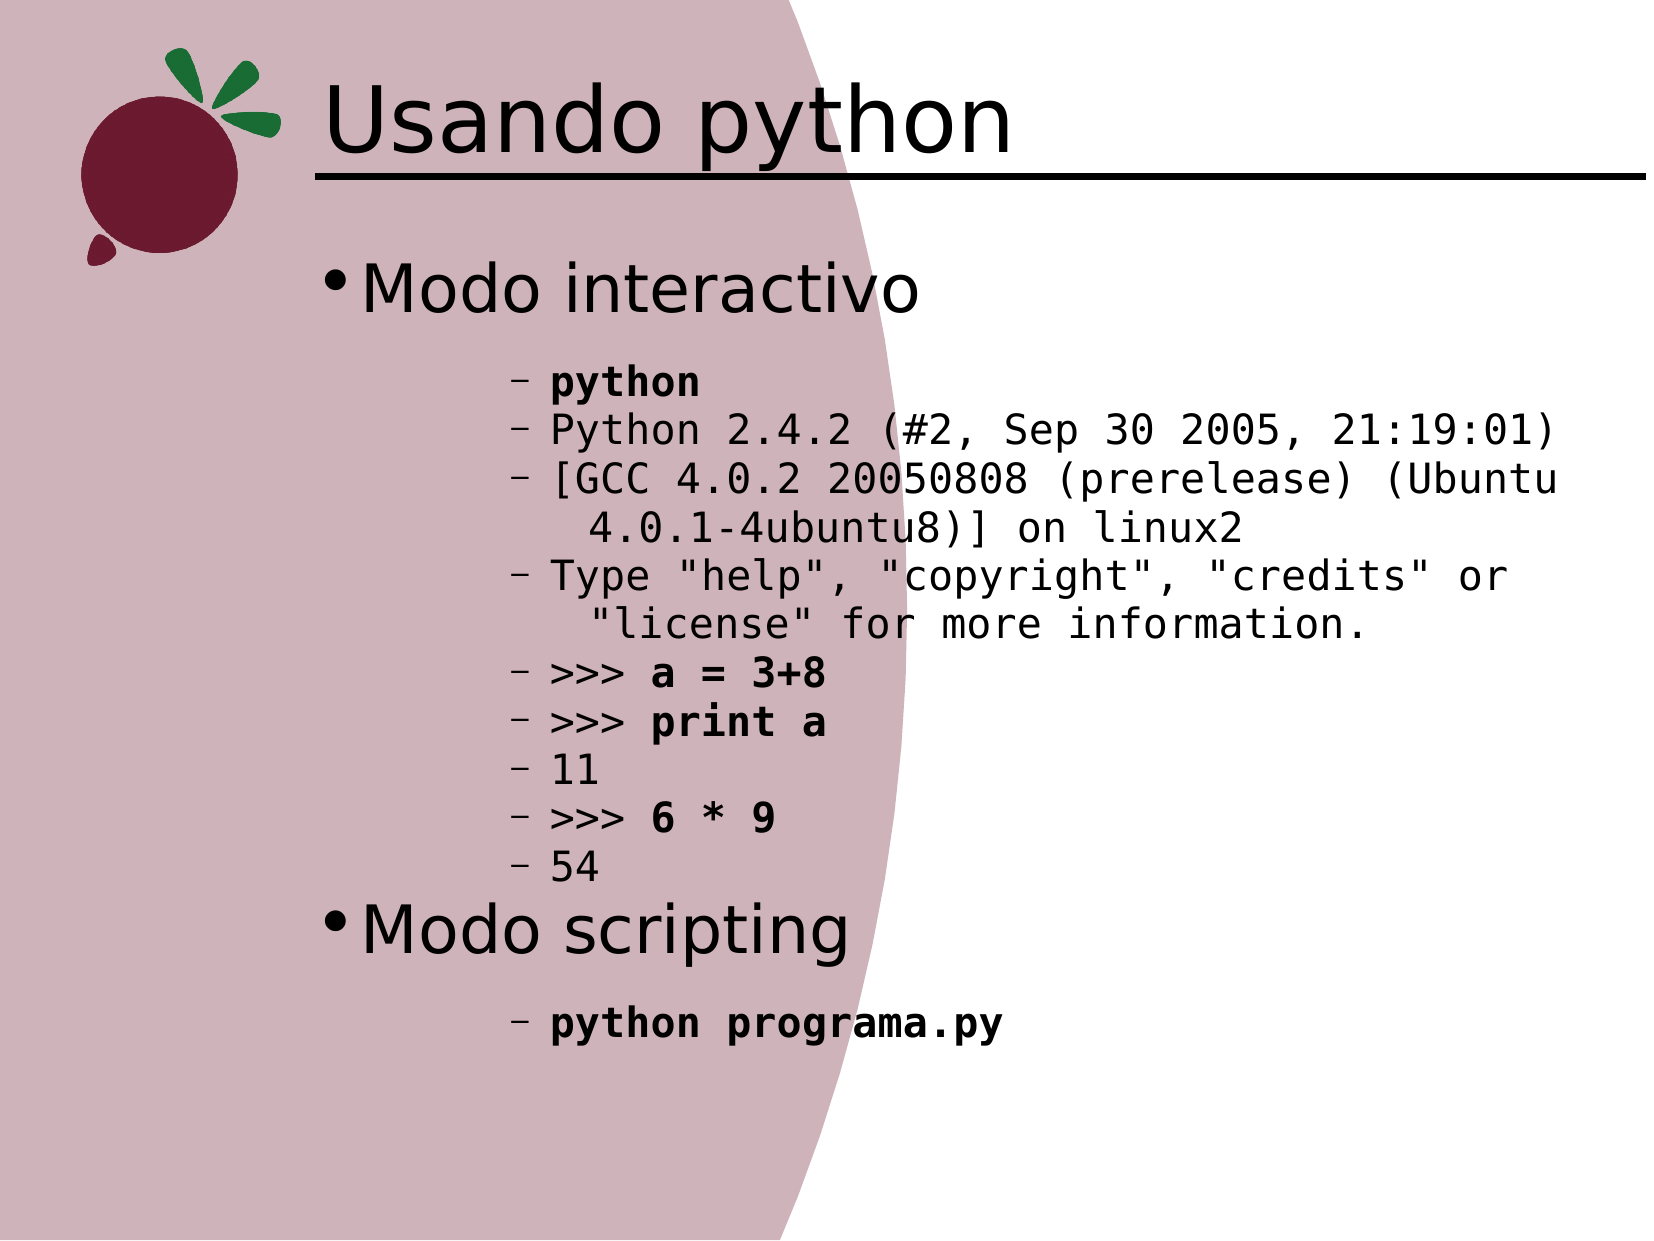

# Usando python
Modo interactivo
python
Python 2.4.2 (#2, Sep 30 2005, 21:19:01)
[GCC 4.0.2 20050808 (prerelease) (Ubuntu 4.0.1-4ubuntu8)] on linux2
Type "help", "copyright", "credits" or "license" for more information.
>>> a = 3+8
>>> print a
11
>>> 6 * 9
54
Modo scripting
python programa.py